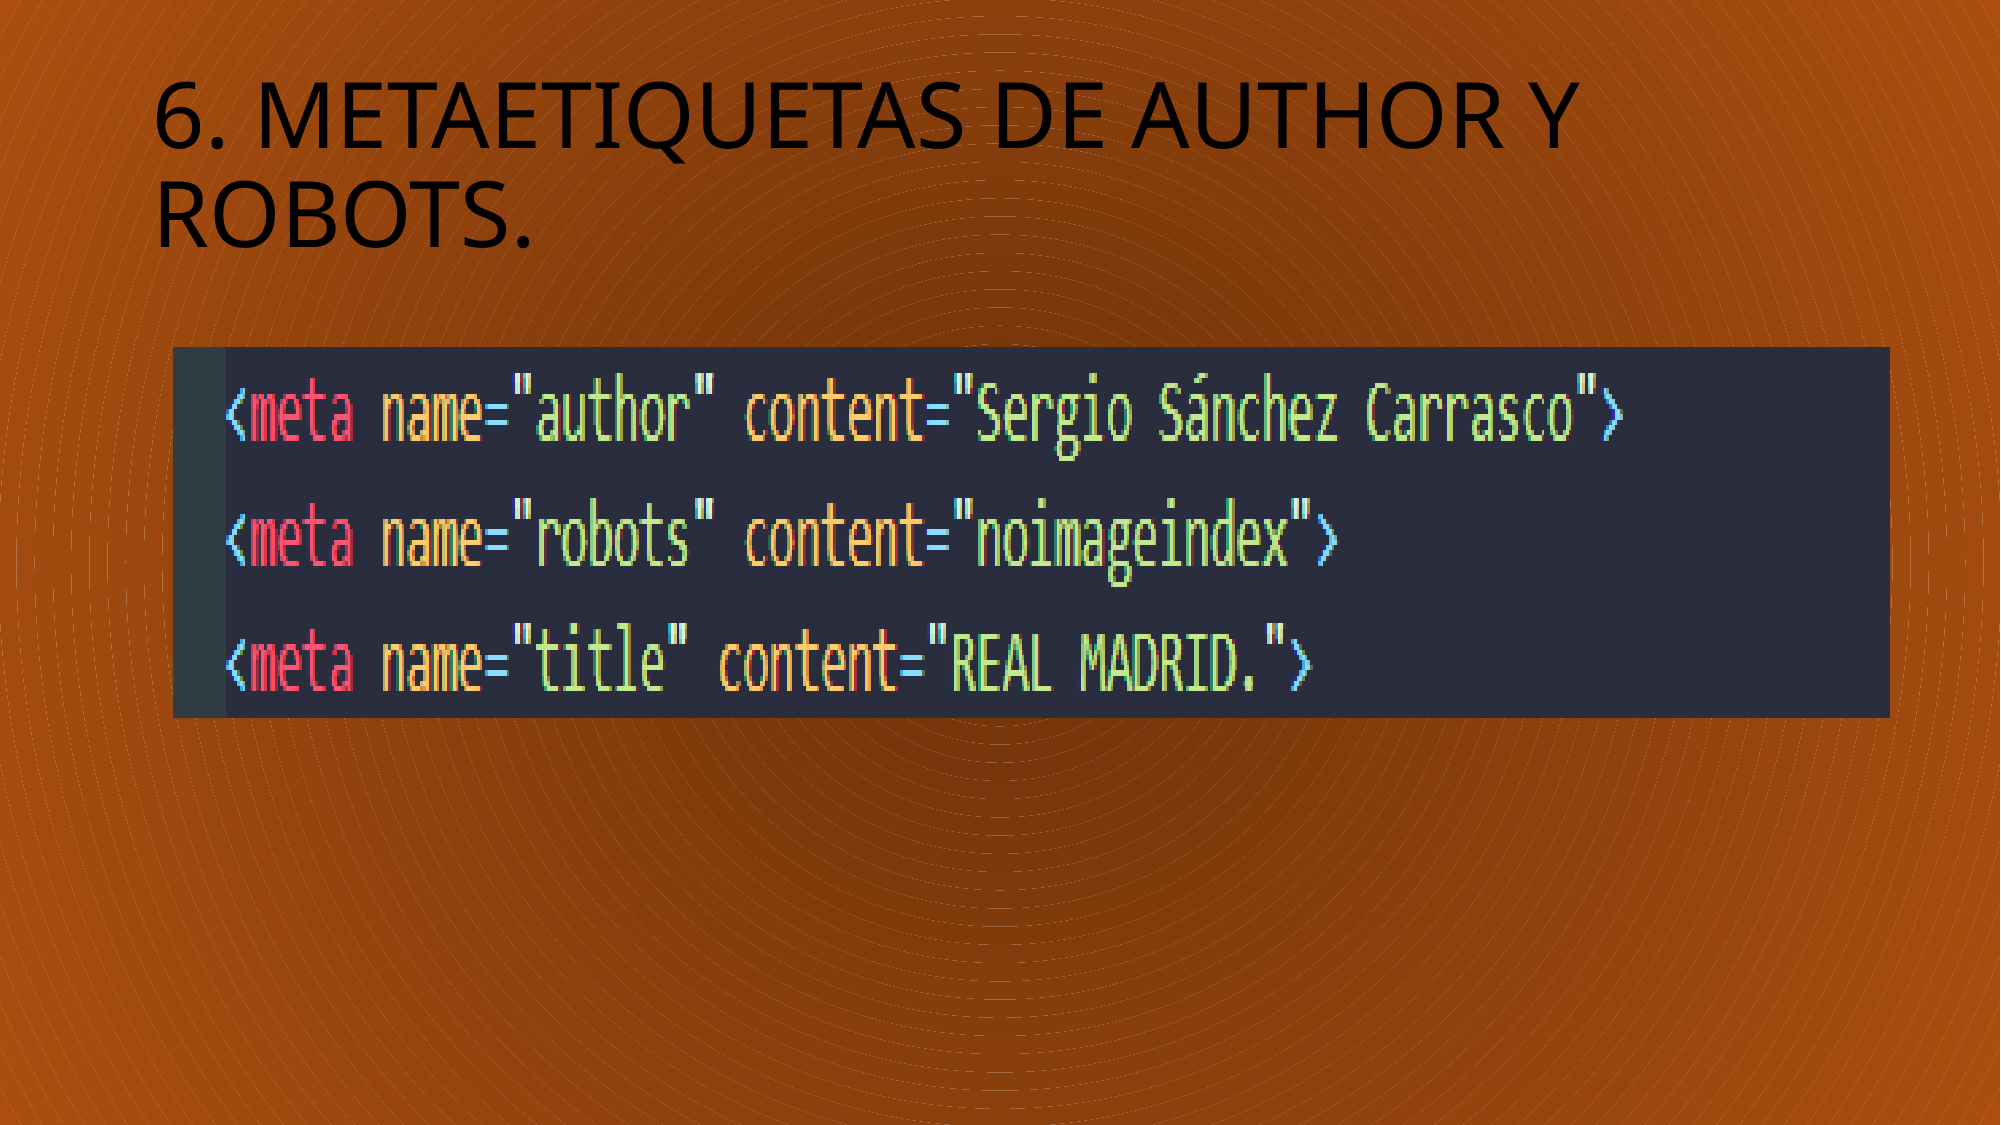

# 6. METAETIQUETAS DE AUTHOR Y ROBOTS.